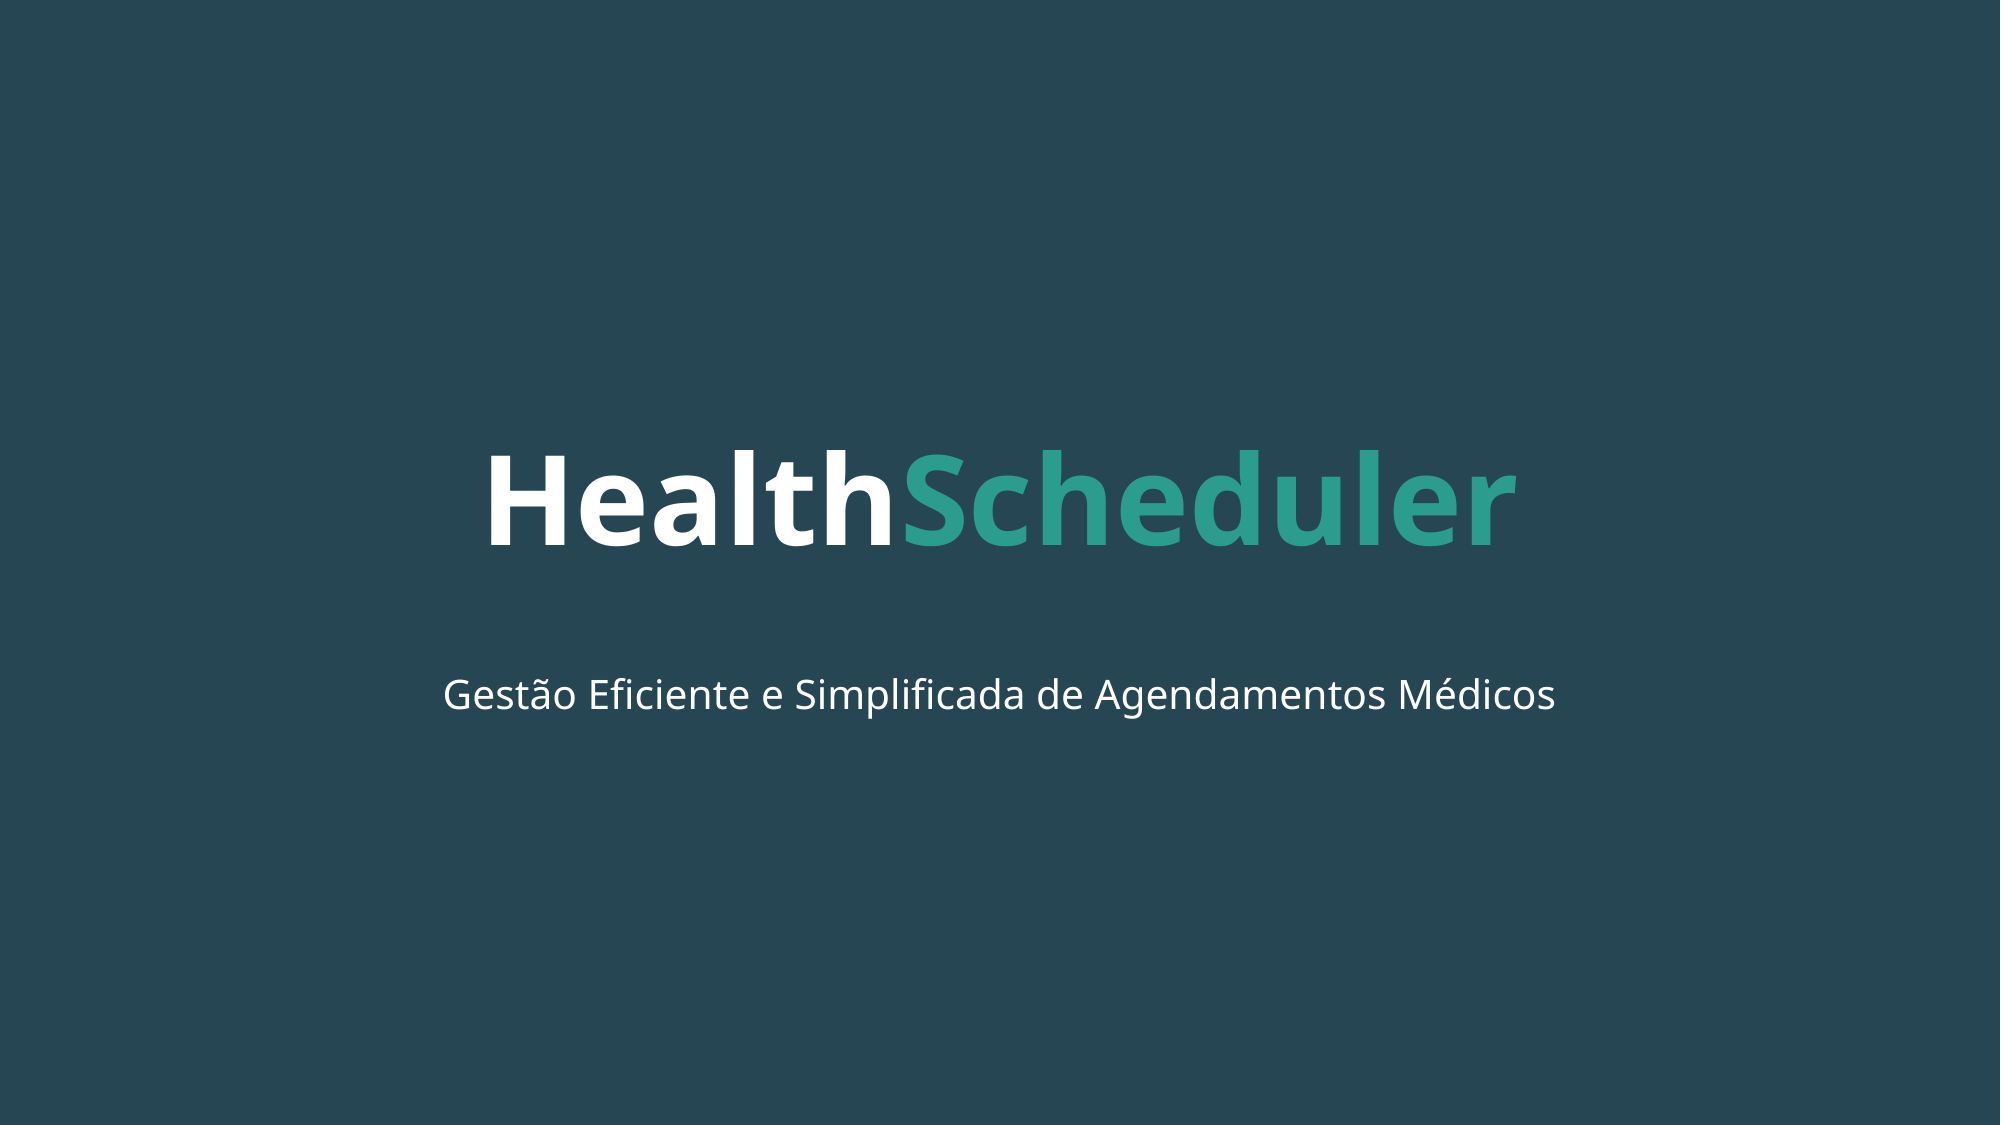

HealthScheduler
Gestão Eficiente e Simplificada de Agendamentos Médicos